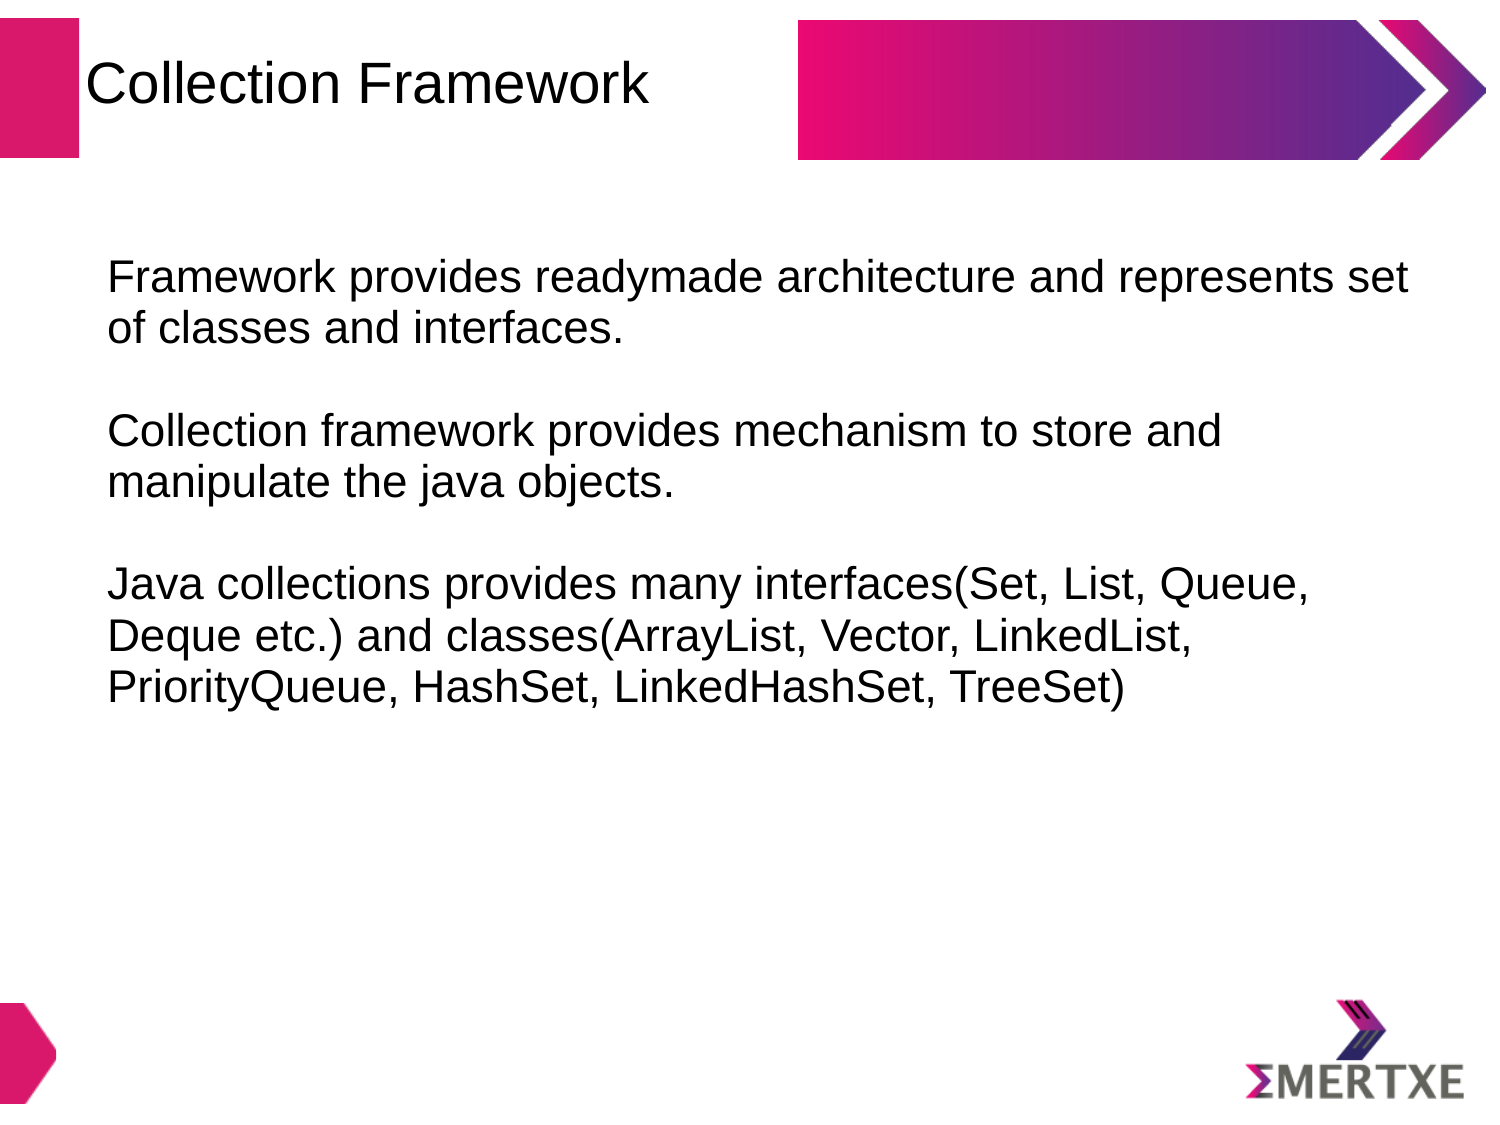

Collection Framework
Framework provides readymade architecture and represents set of classes and interfaces.
Collection framework provides mechanism to store and manipulate the java objects.
Java collections provides many interfaces(Set, List, Queue, Deque etc.) and classes(ArrayList, Vector, LinkedList, PriorityQueue, HashSet, LinkedHashSet, TreeSet)